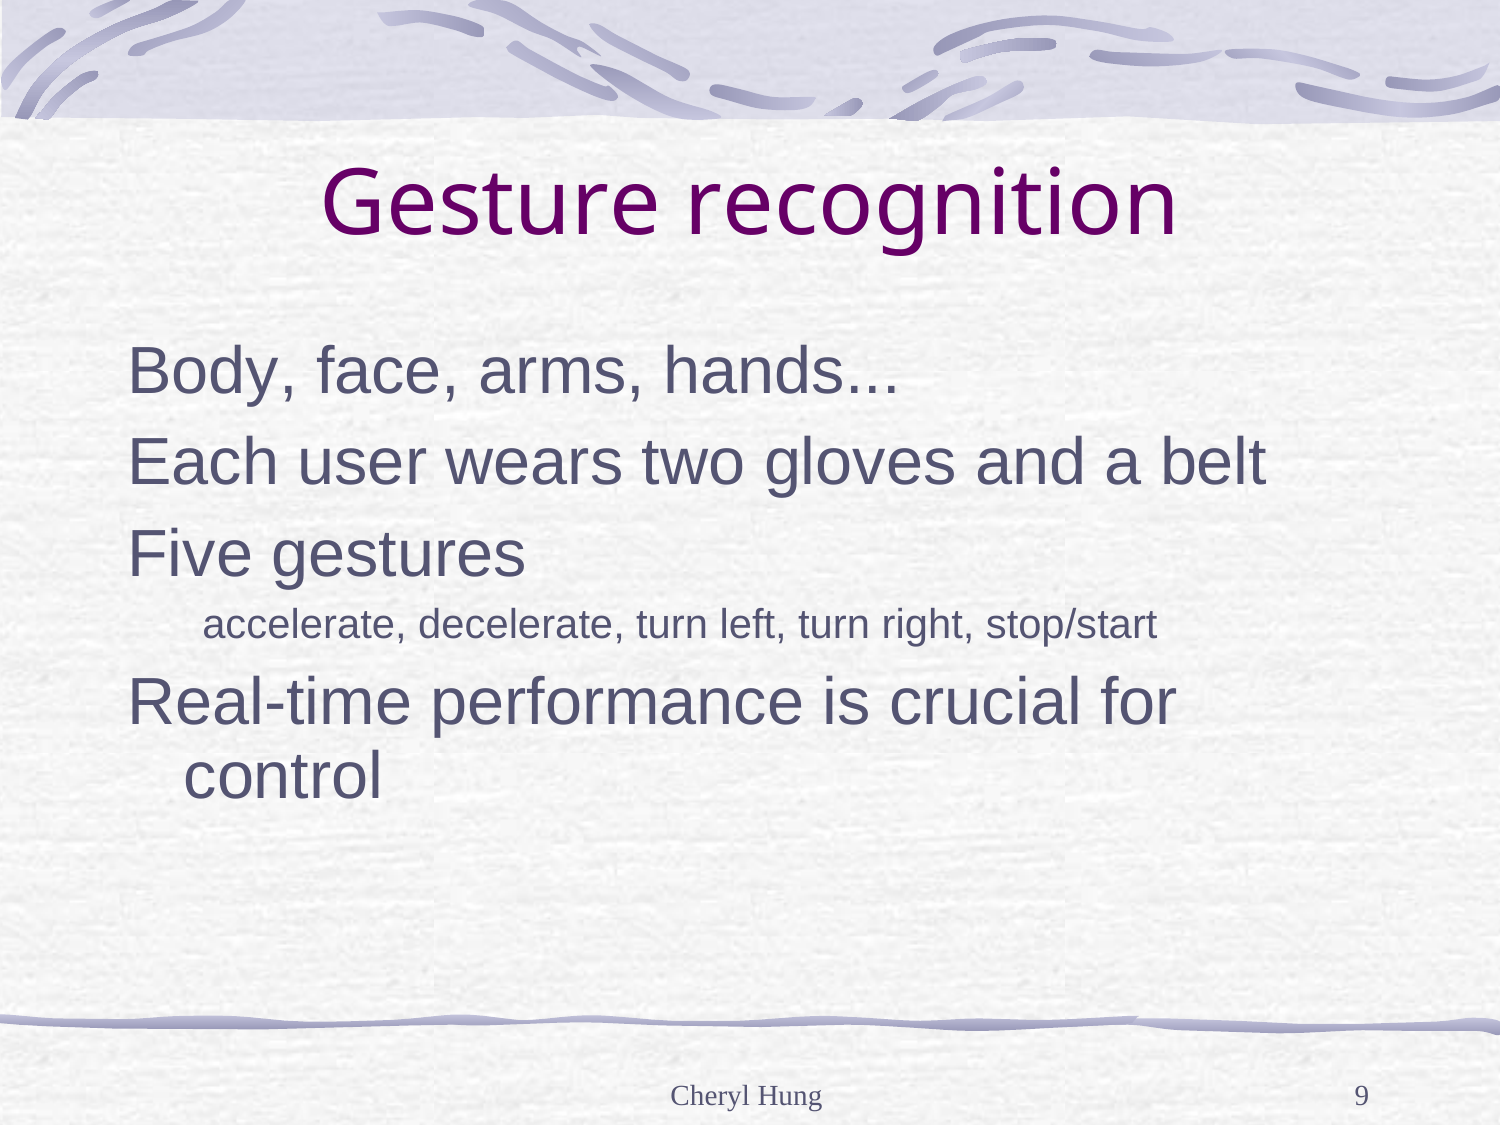

# Gesture recognition
Body, face, arms, hands...
Each user wears two gloves and a belt
Five gestures
accelerate, decelerate, turn left, turn right, stop/start
Real-time performance is crucial for control
Cheryl Hung
9